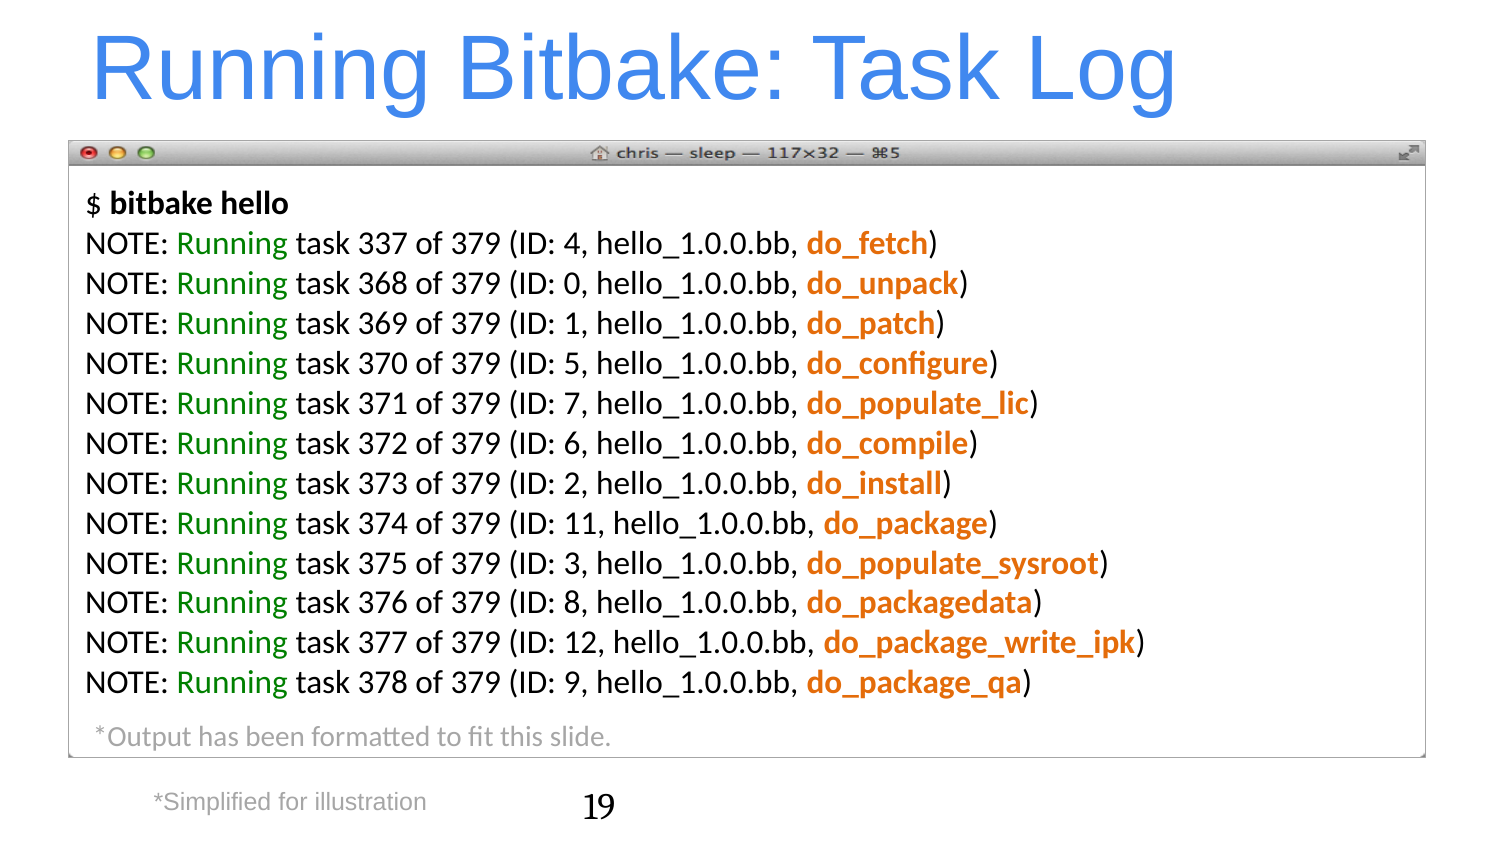

Running Bitbake: Task Log
$ bitbake hello
NOTE: Running task 337 of 379 (ID: 4, hello_1.0.0.bb, do_fetch)
NOTE: Running task 368 of 379 (ID: 0, hello_1.0.0.bb, do_unpack)
NOTE: Running task 369 of 379 (ID: 1, hello_1.0.0.bb, do_patch)
NOTE: Running task 370 of 379 (ID: 5, hello_1.0.0.bb, do_configure)
NOTE: Running task 371 of 379 (ID: 7, hello_1.0.0.bb, do_populate_lic)
NOTE: Running task 372 of 379 (ID: 6, hello_1.0.0.bb, do_compile)
NOTE: Running task 373 of 379 (ID: 2, hello_1.0.0.bb, do_install)
NOTE: Running task 374 of 379 (ID: 11, hello_1.0.0.bb, do_package)
NOTE: Running task 375 of 379 (ID: 3, hello_1.0.0.bb, do_populate_sysroot)
NOTE: Running task 376 of 379 (ID: 8, hello_1.0.0.bb, do_packagedata)
NOTE: Running task 377 of 379 (ID: 12, hello_1.0.0.bb, do_package_write_ipk)
NOTE: Running task 378 of 379 (ID: 9, hello_1.0.0.bb, do_package_qa)
*Output has been formatted to fit this slide.
*Simplified for illustration